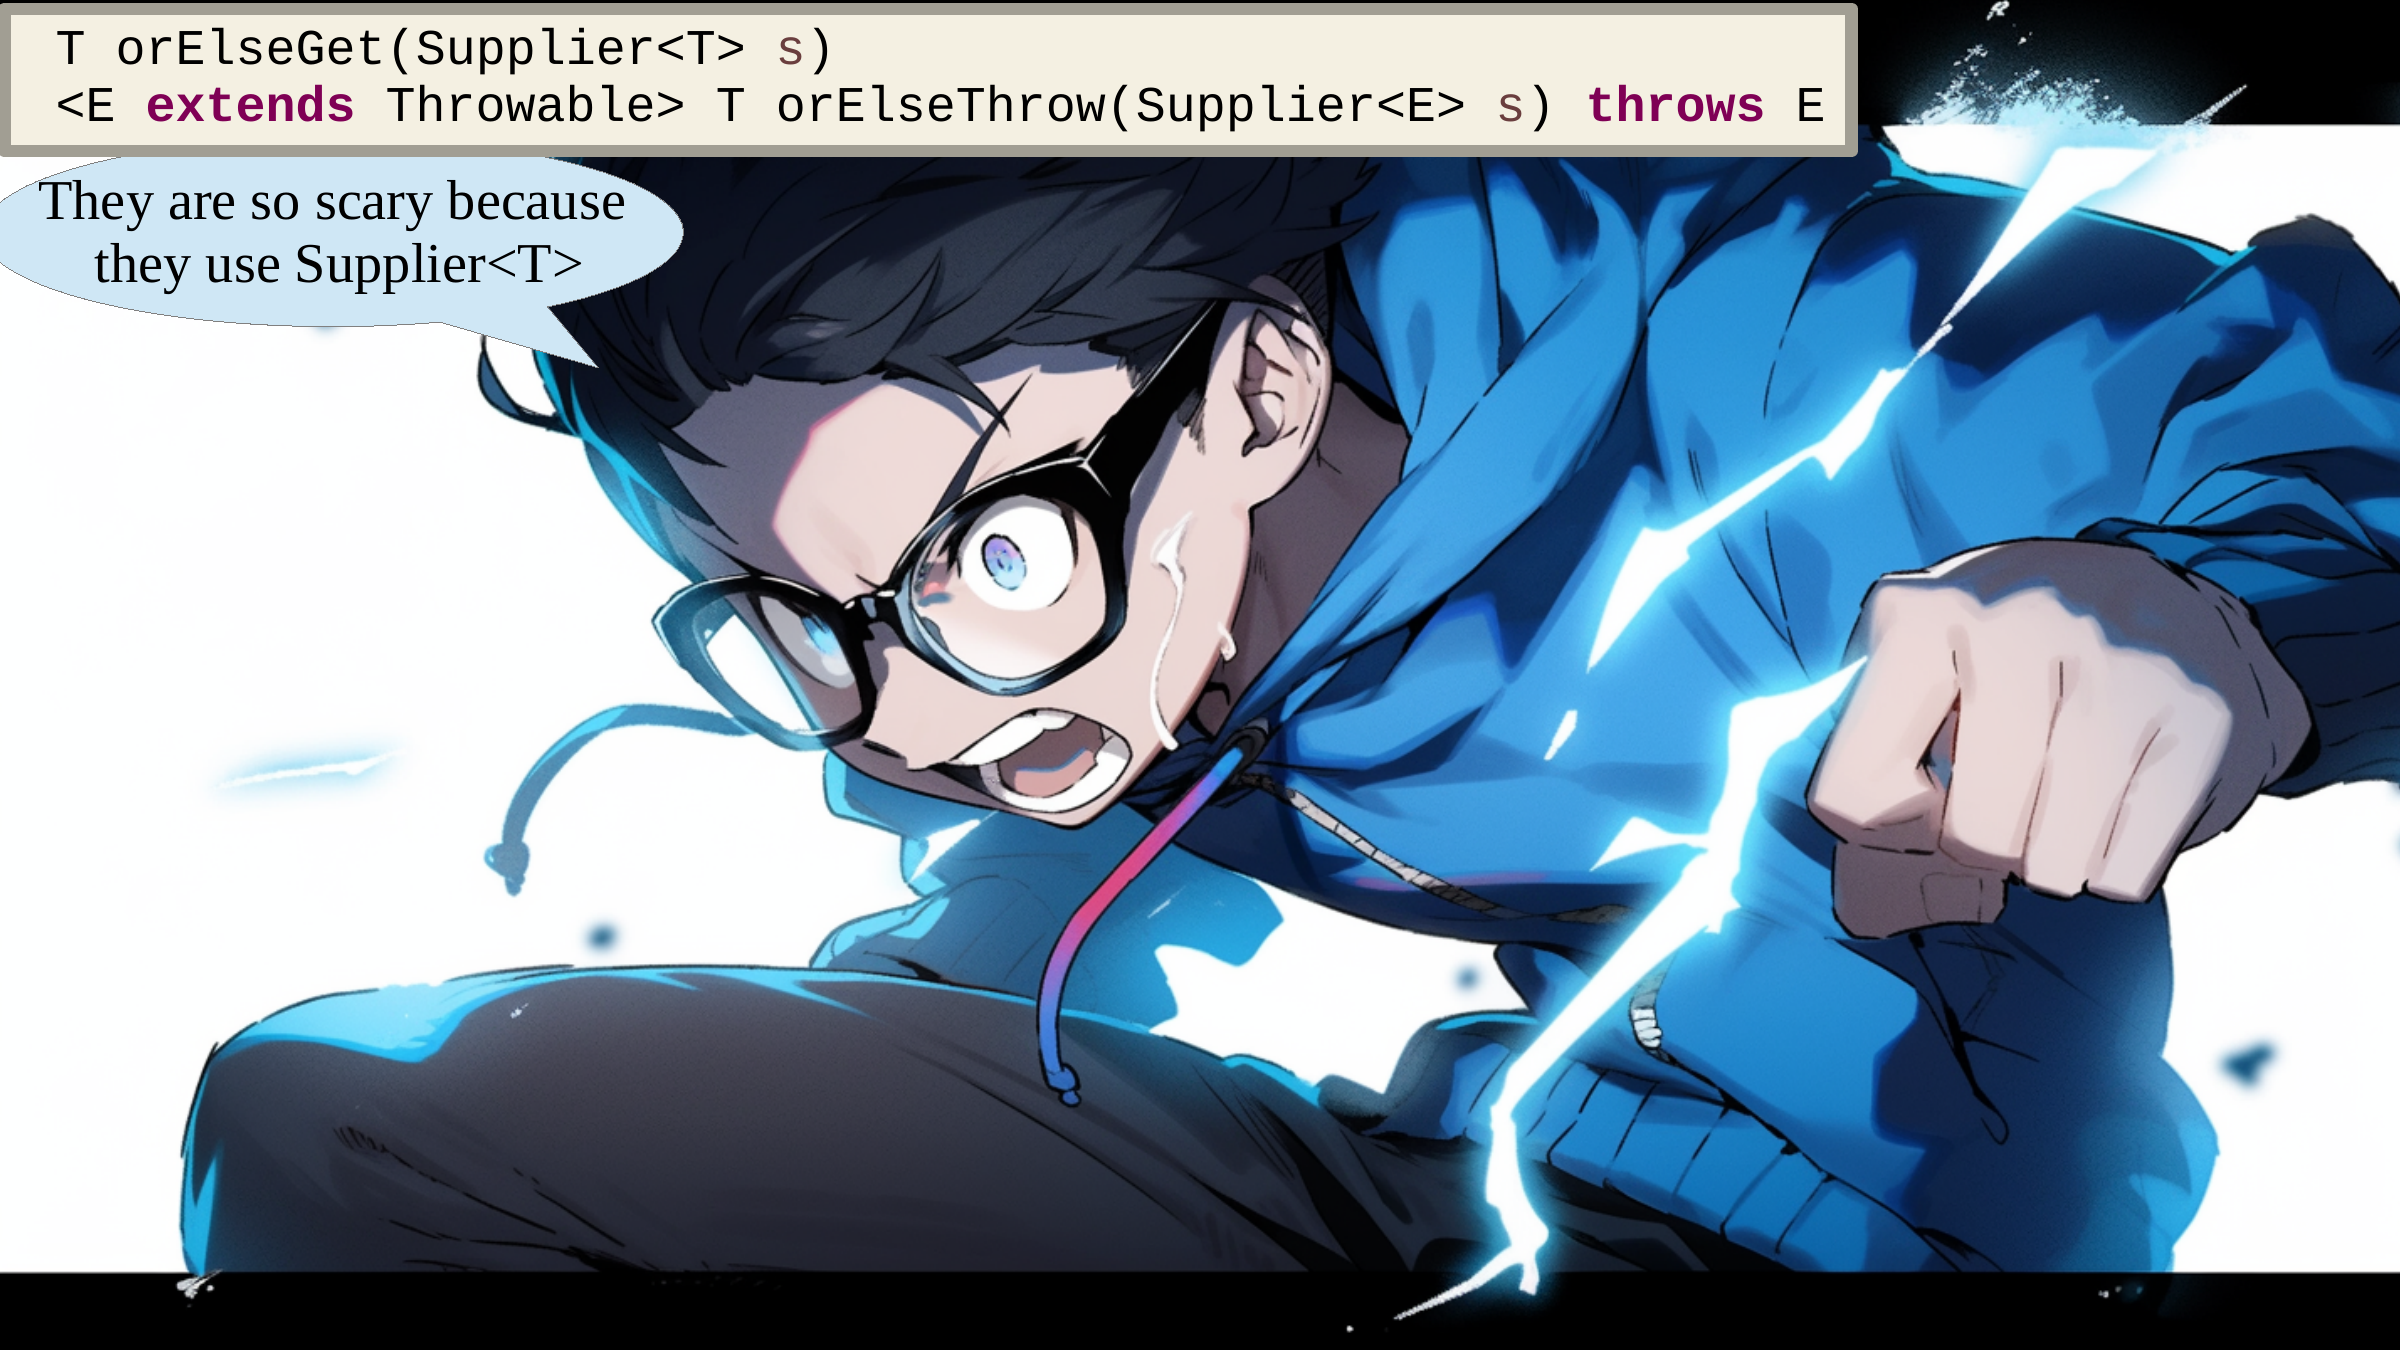

T orElseGet(Supplier<T> s)
 <E extends Throwable> T orElseThrow(Supplier<E> s) throws E
They are so scary because
 they use Supplier<T>